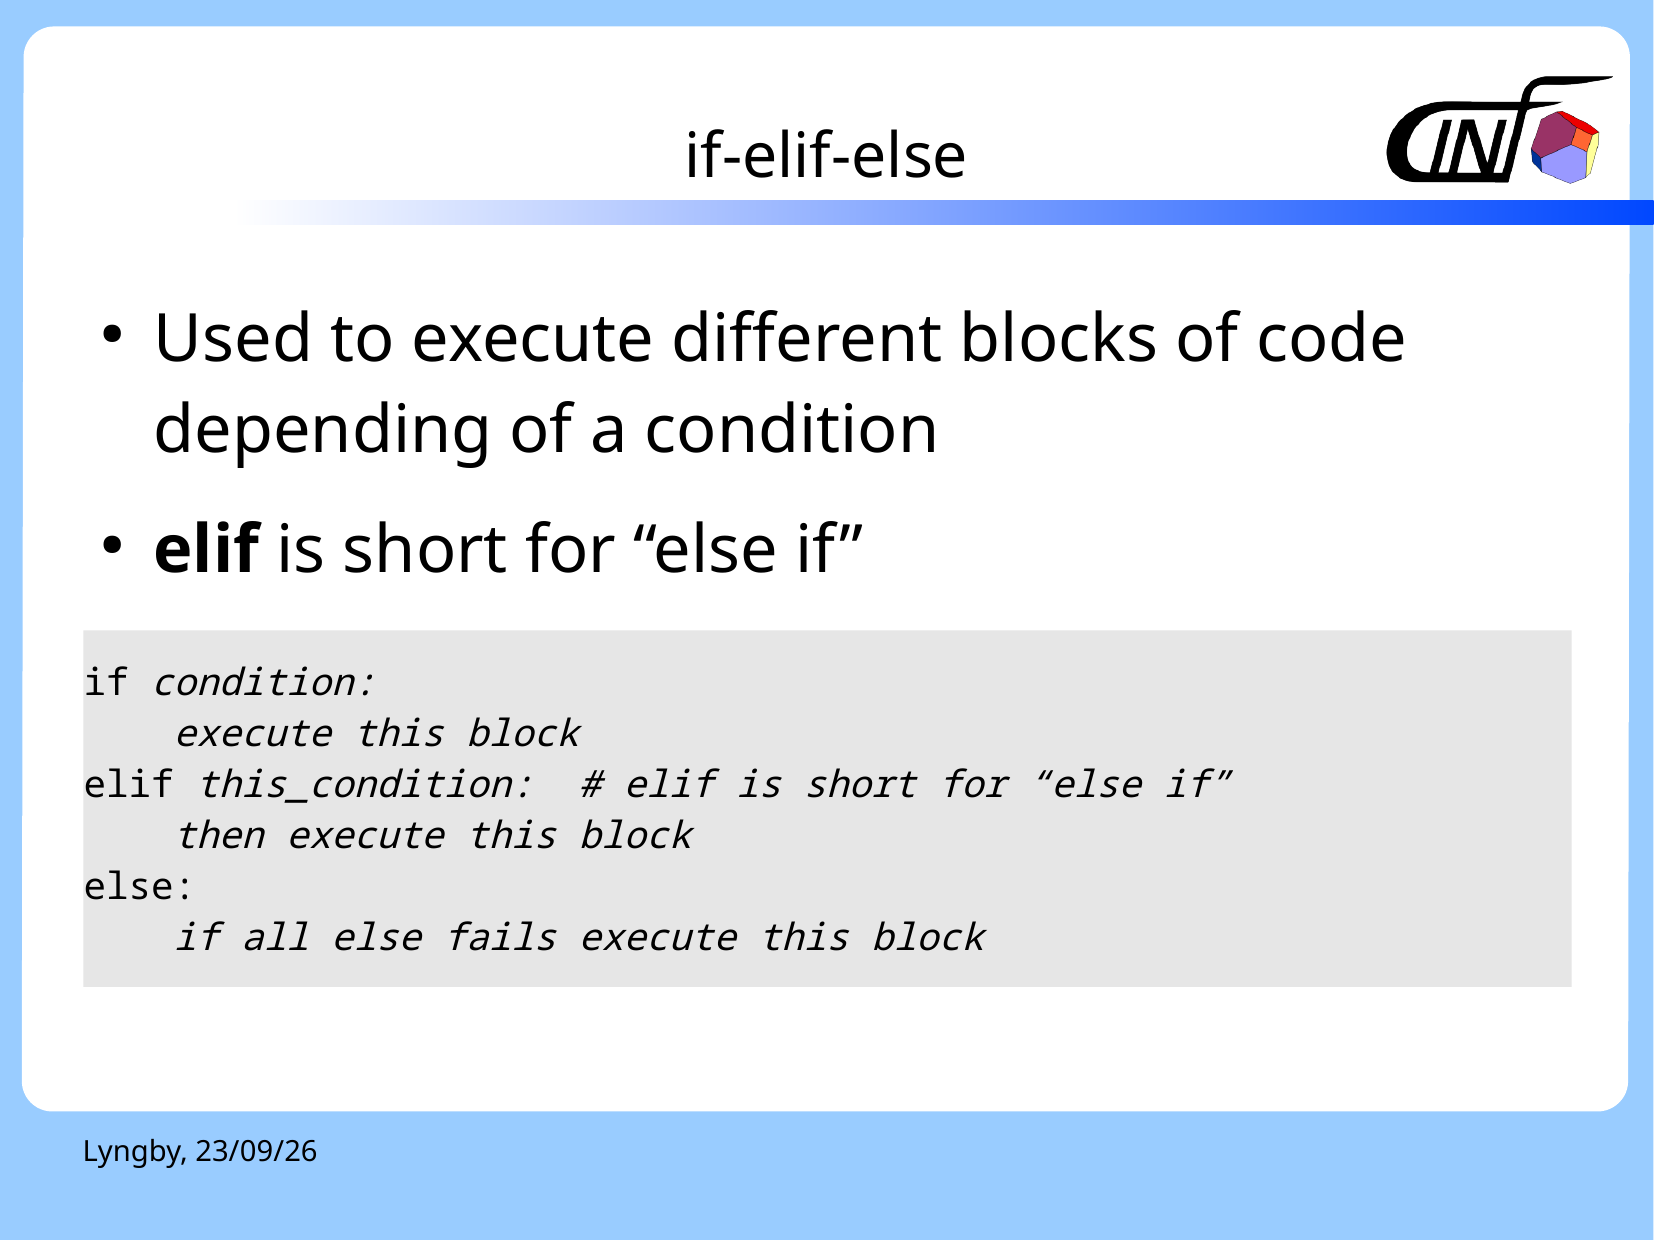

# if-elif-else
Used to execute different blocks of code depending of a condition
elif is short for “else if”
if condition:
 execute this block
elif this_condition: # elif is short for “else if”
 then execute this block
else:
 if all else fails execute this block